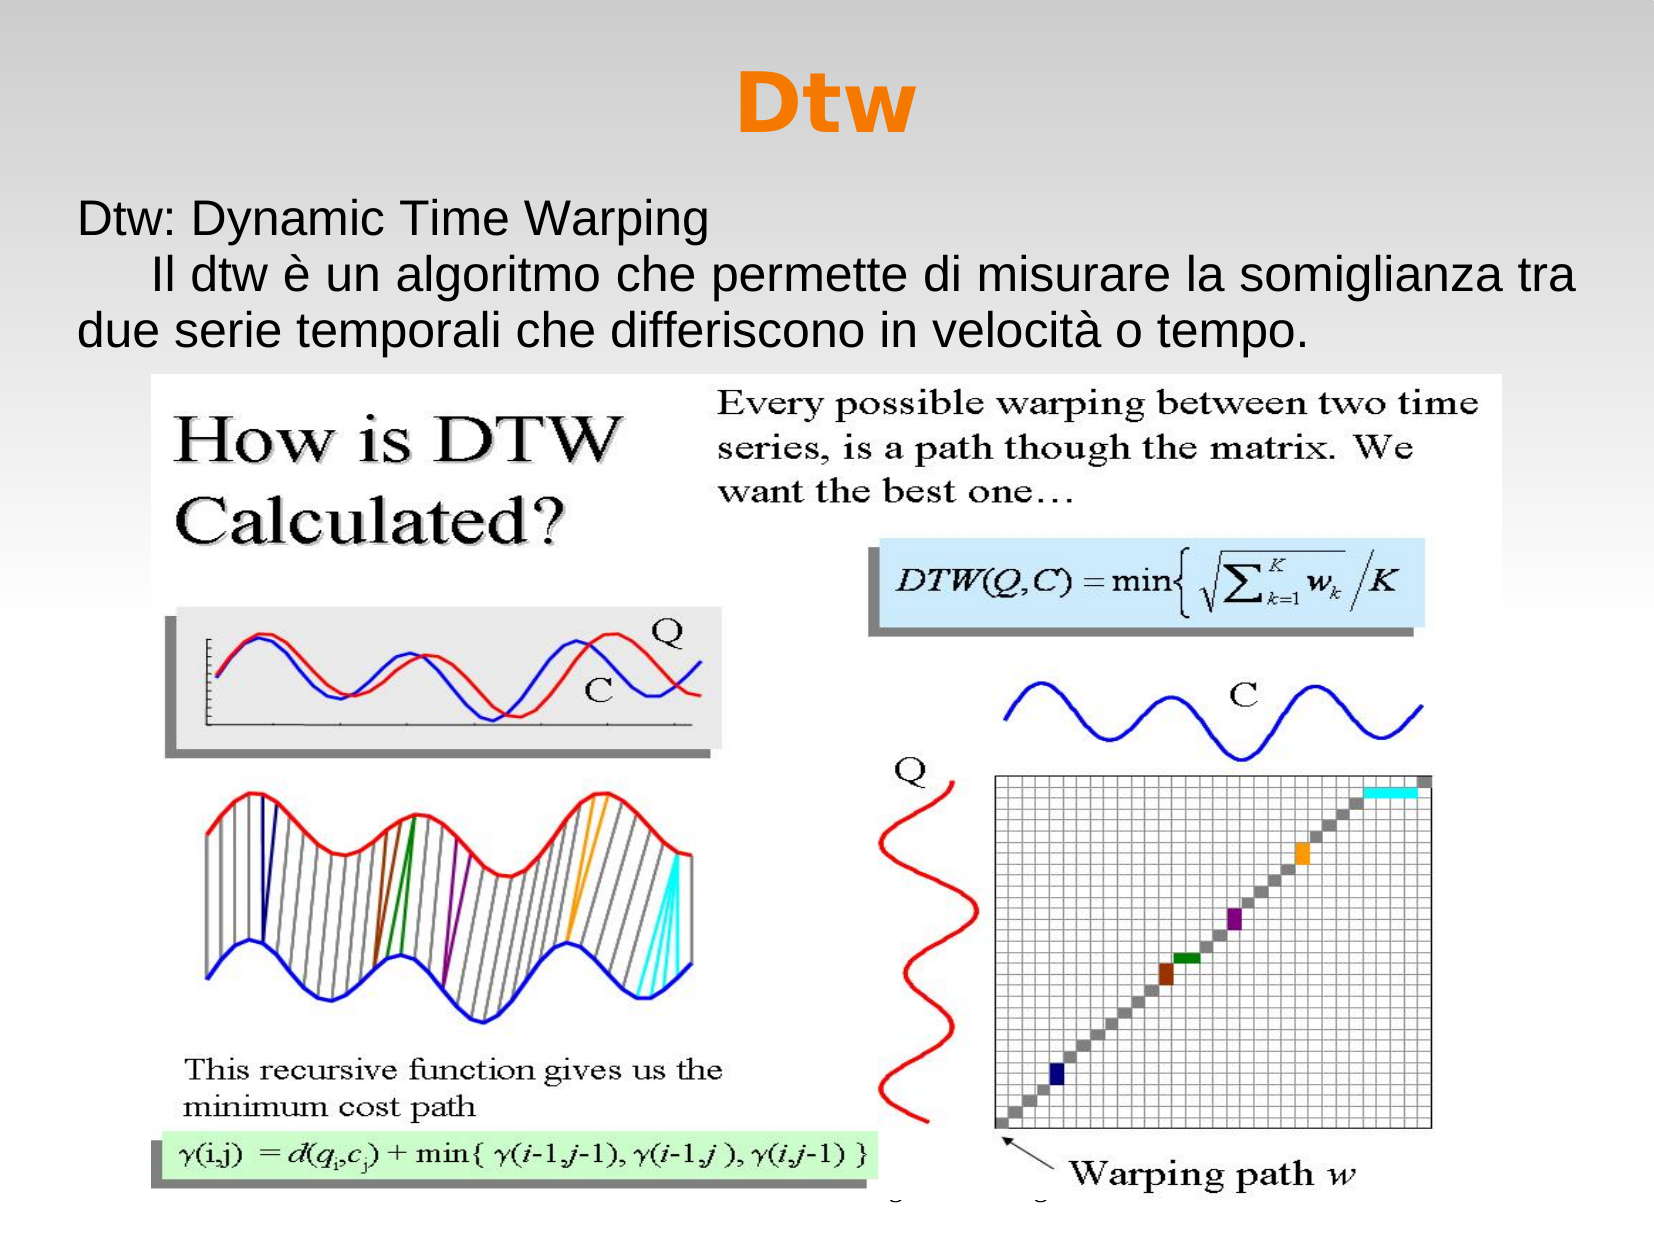

# Dtw
Dtw: Dynamic Time Warping
	Il dtw è un algoritmo che permette di misurare la somiglianza tra due serie temporali che differiscono in velocità o tempo.